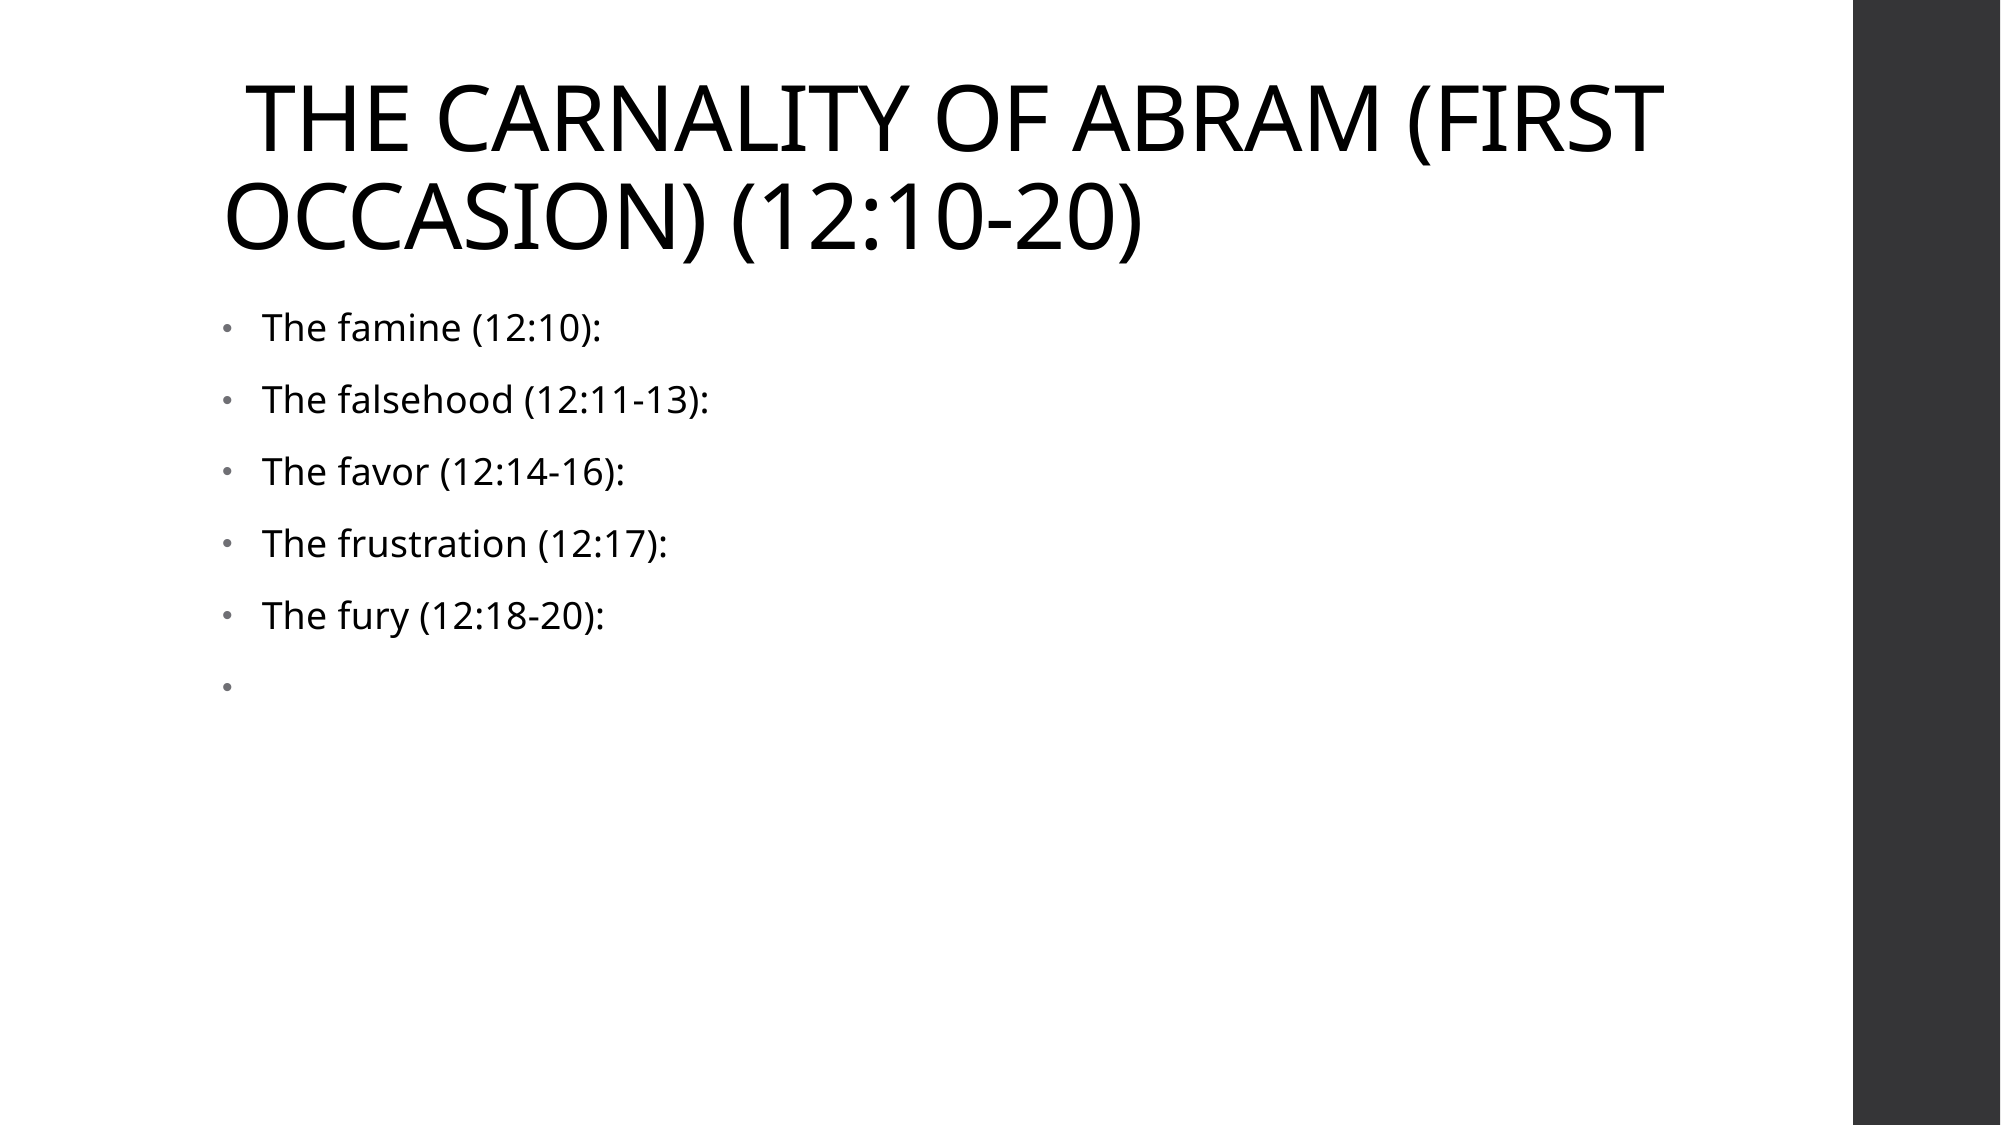

# THE CARNALITY OF ABRAM (FIRST OCCASION) (12:10-20)
 The famine (12:10):
 The falsehood (12:11-13):
 The favor (12:14-16):
 The frustration (12:17):
 The fury (12:18-20):